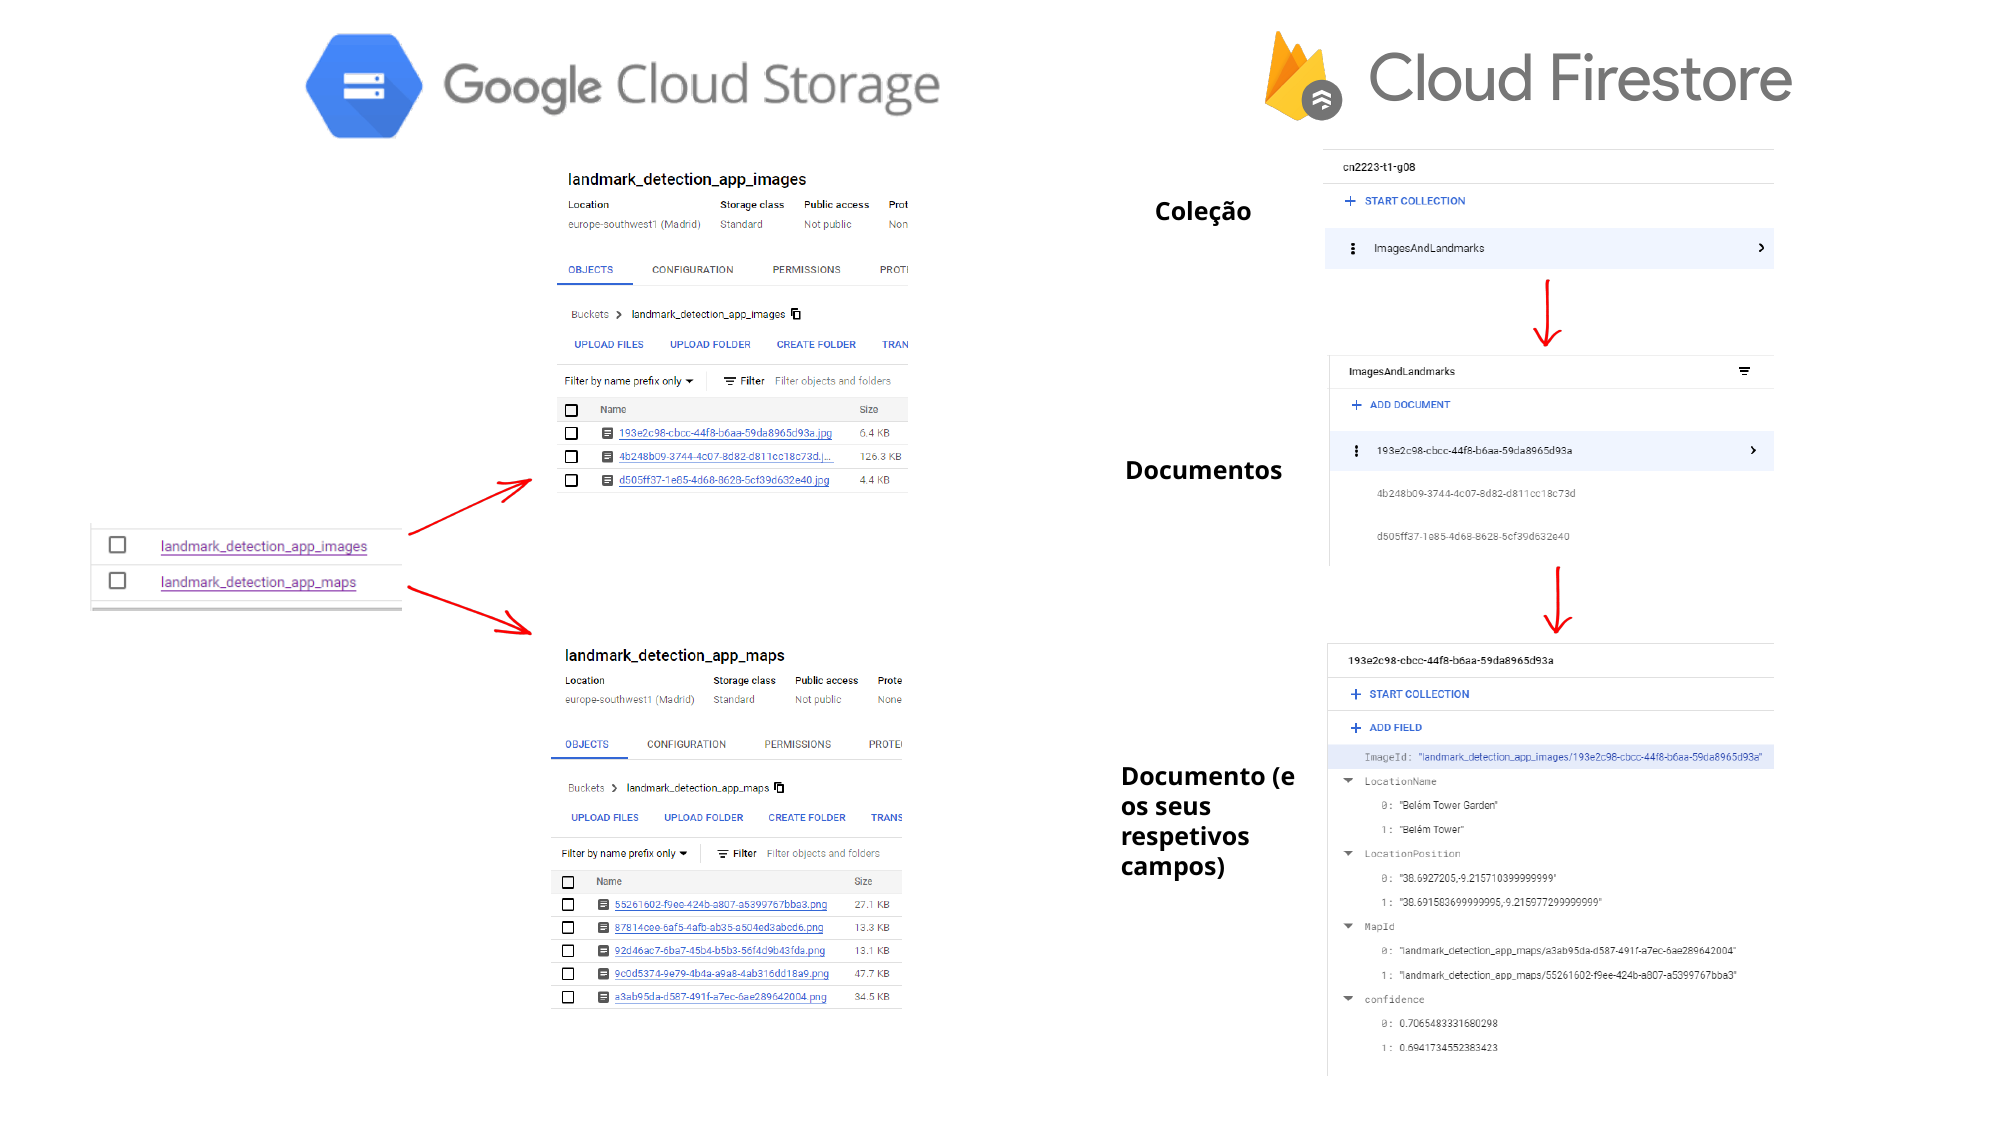

Coleção
Documentos
Documento (e os seus respetivos campos)